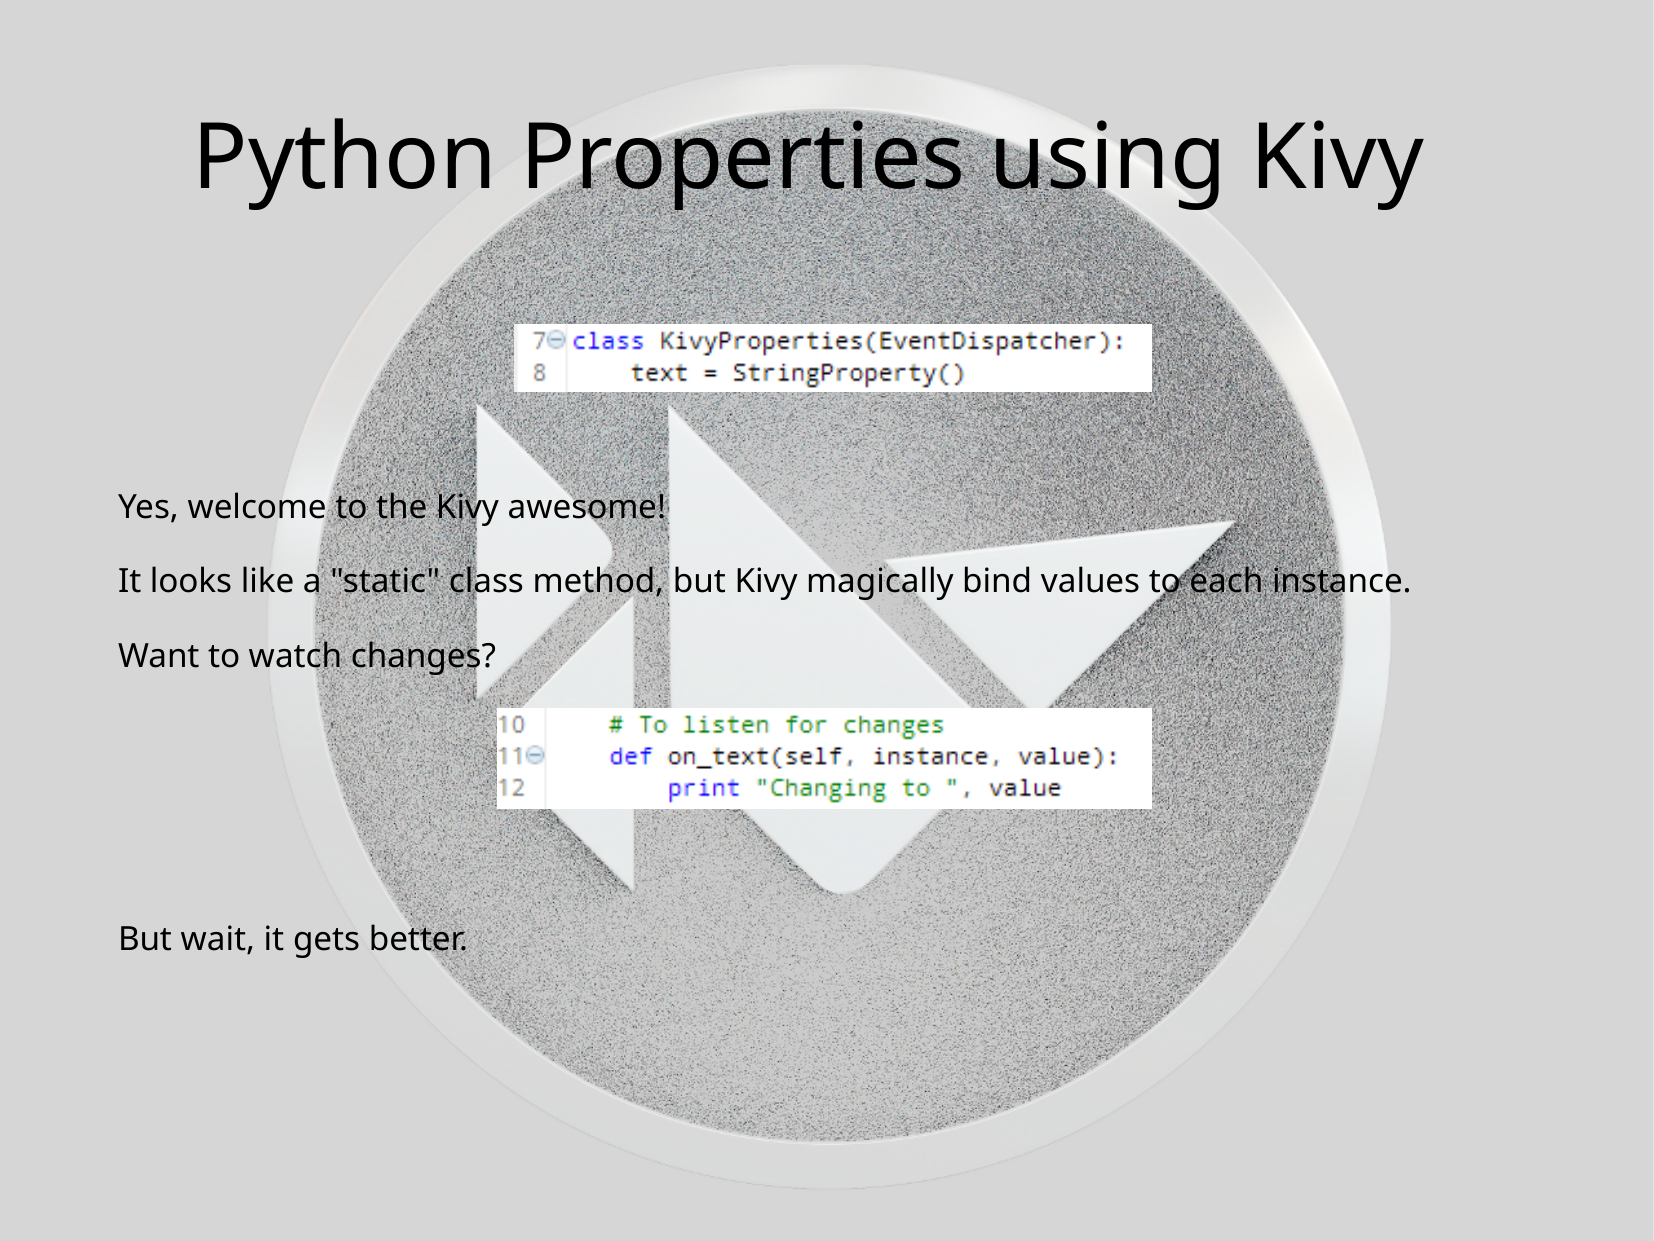

# Python Properties using Kivy
Yes, welcome to the Kivy awesome!
It looks like a "static" class method, but Kivy magically bind values to each instance.
Want to watch changes?
But wait, it gets better.